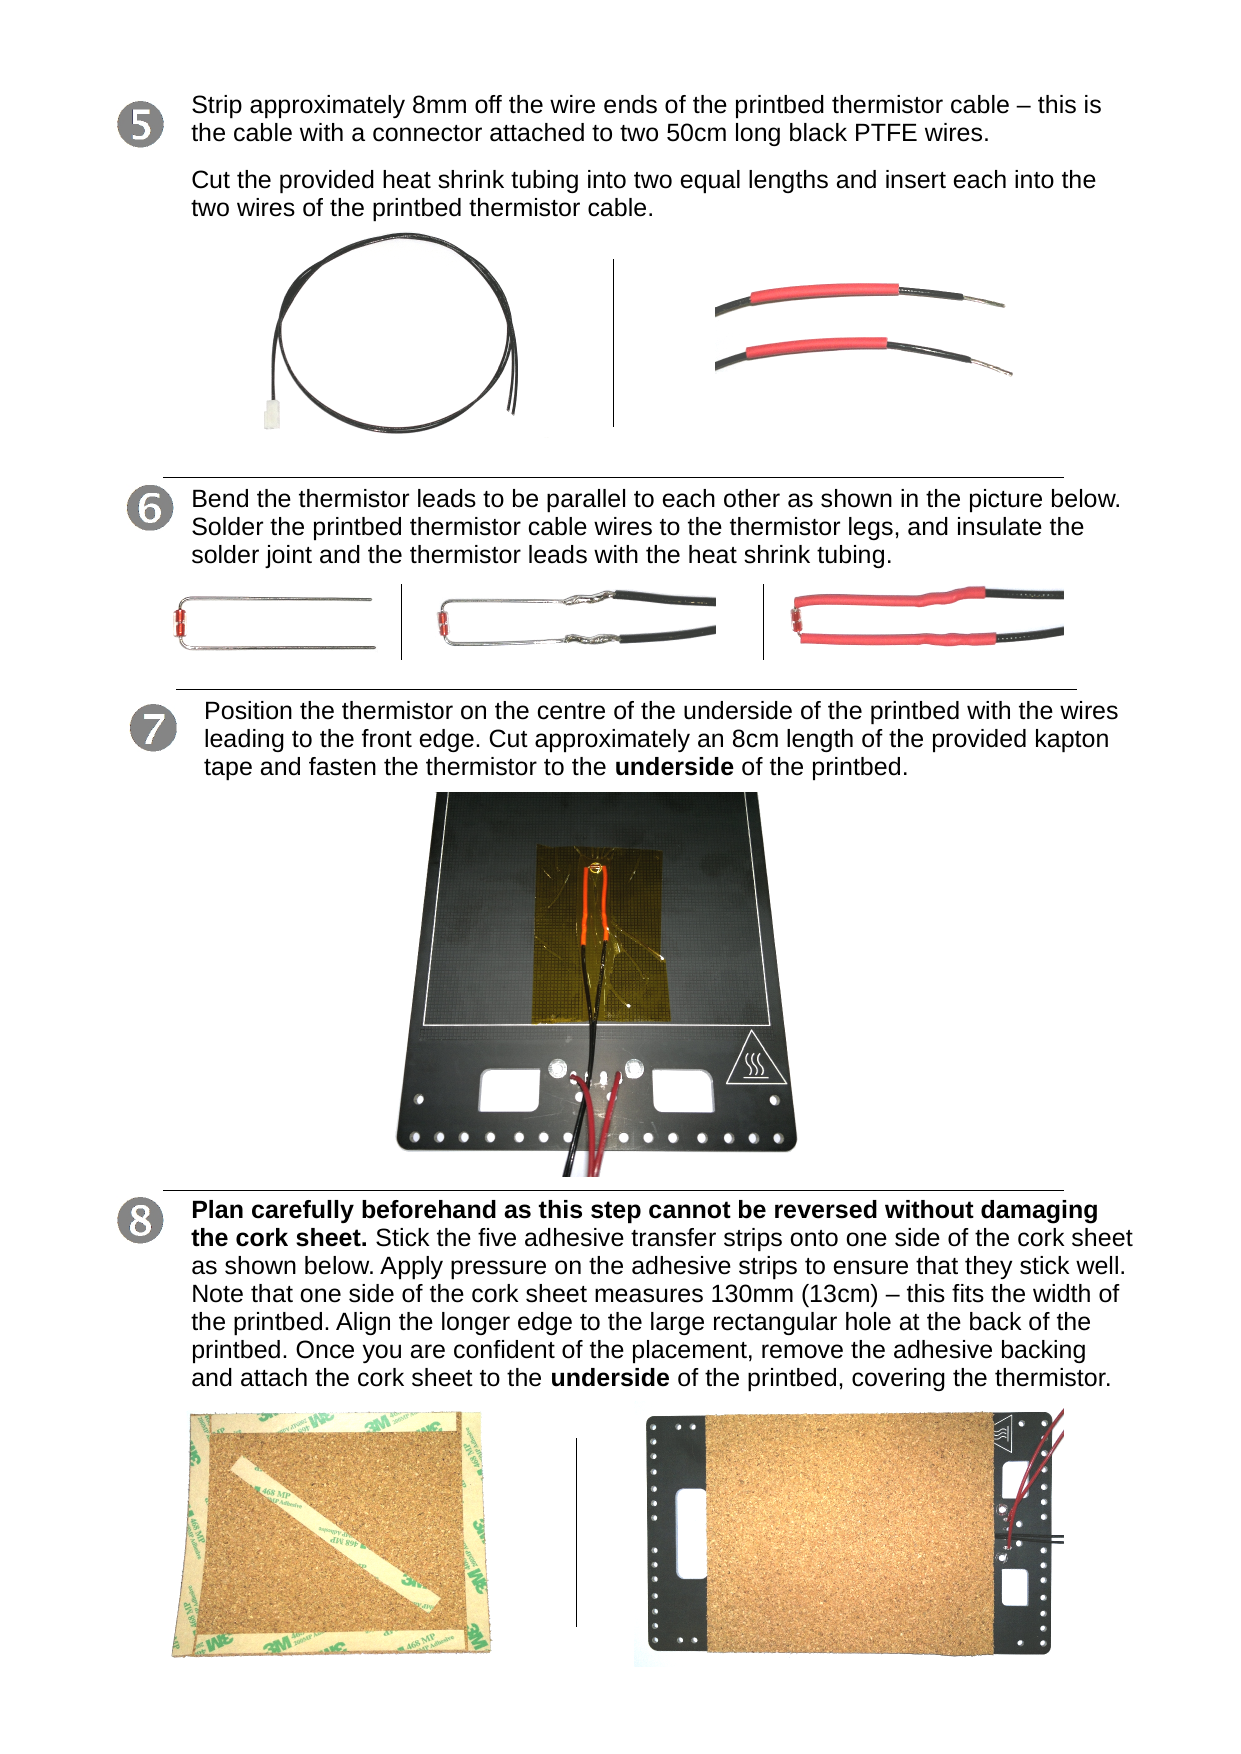

Strip approximately 8mm off the wire ends of the printbed thermistor cable – this is the cable with a connector attached to two 50cm long black PTFE wires.
Cut the provided heat shrink tubing into two equal lengths and insert each into the two wires of the printbed thermistor cable.
Bend the thermistor leads to be parallel to each other as shown in the picture below. Solder the printbed thermistor cable wires to the thermistor legs, and insulate the solder joint and the thermistor leads with the heat shrink tubing.
Position the thermistor on the centre of the underside of the printbed with the wires leading to the front edge. Cut approximately an 8cm length of the provided kapton tape and fasten the thermistor to the underside of the printbed.
Plan carefully beforehand as this step cannot be reversed without damaging the cork sheet. Stick the five adhesive transfer strips onto one side of the cork sheet as shown below. Apply pressure on the adhesive strips to ensure that they stick well. Note that one side of the cork sheet measures 130mm (13cm) – this fits the width of the printbed. Align the longer edge to the large rectangular hole at the back of the printbed. Once you are confident of the placement, remove the adhesive backing and attach the cork sheet to the underside of the printbed, covering the thermistor.